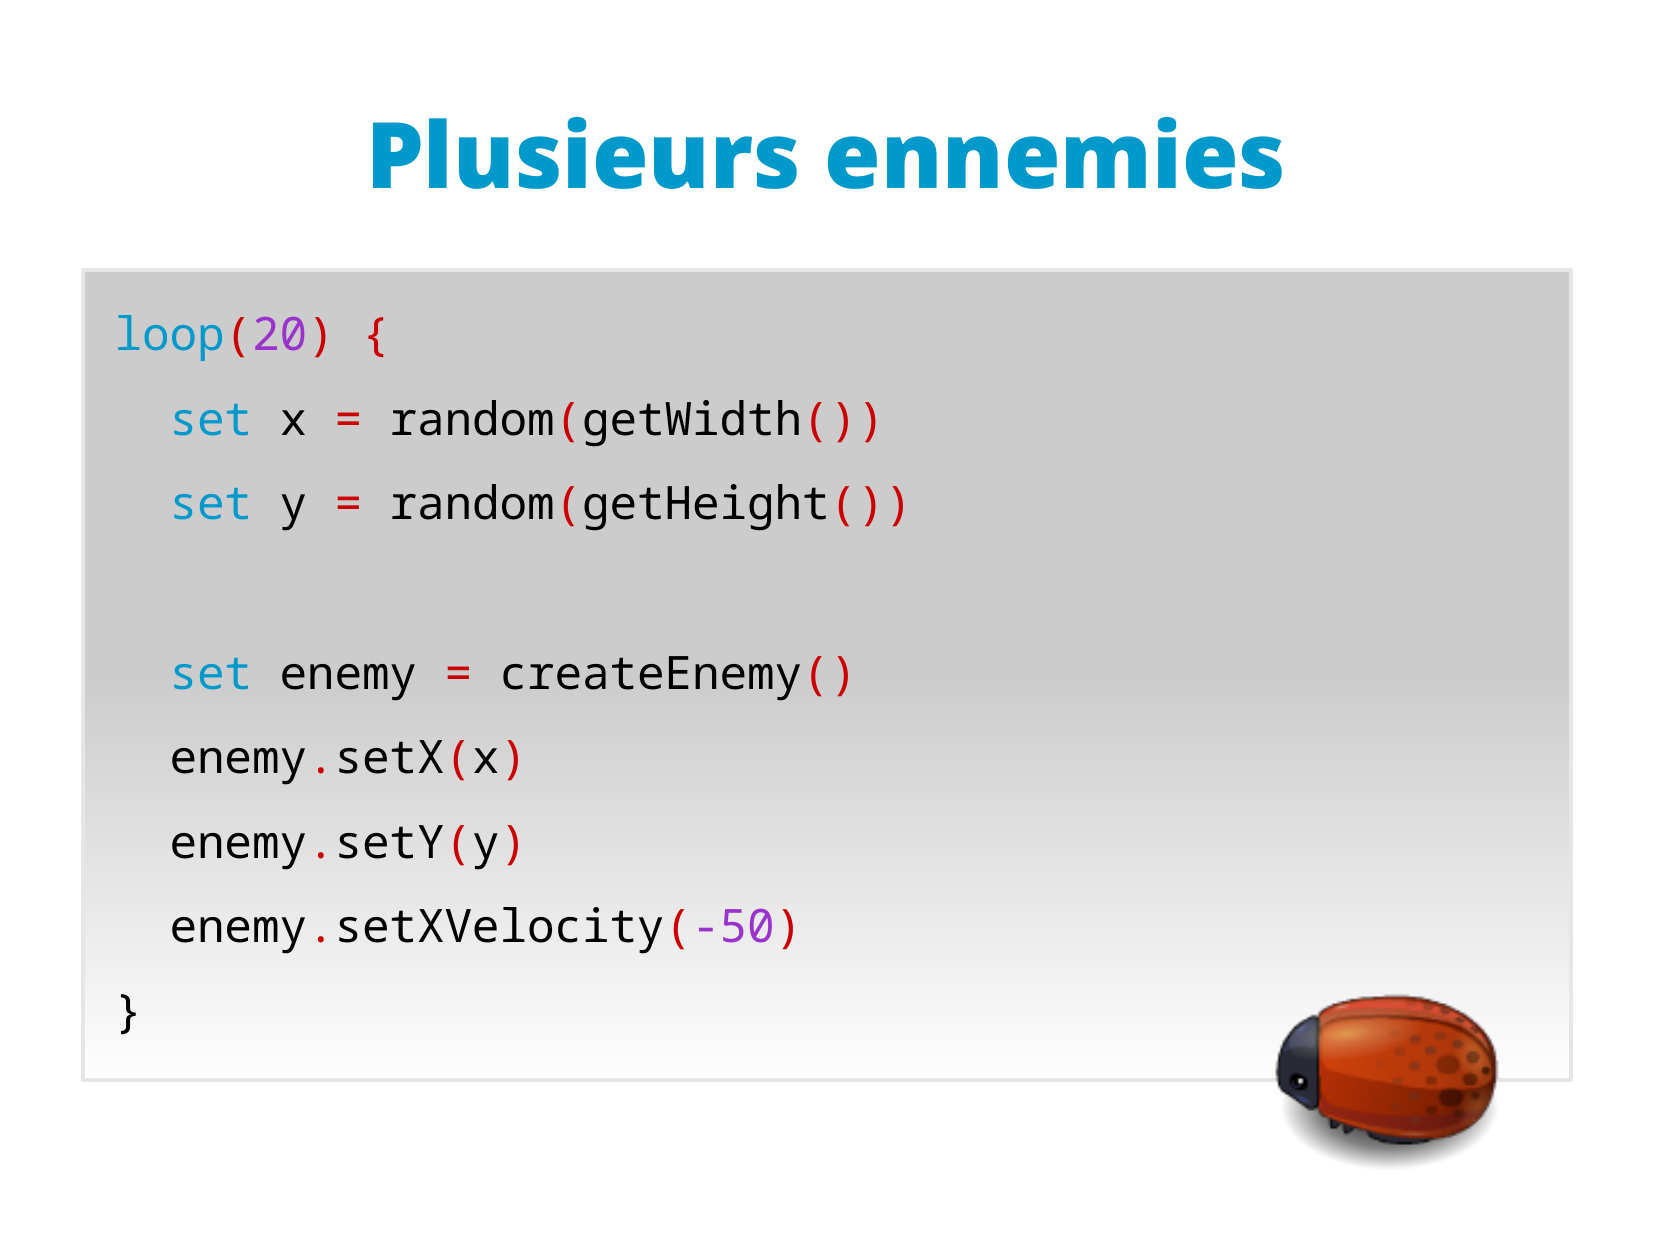

# Plusieurs ennemies
loop(20) {
 set x = random(getWidth())
 set y = random(getHeight())
 set enemy = createEnemy()
 enemy.setX(x)
 enemy.setY(y)
 enemy.setXVelocity(-50)
}